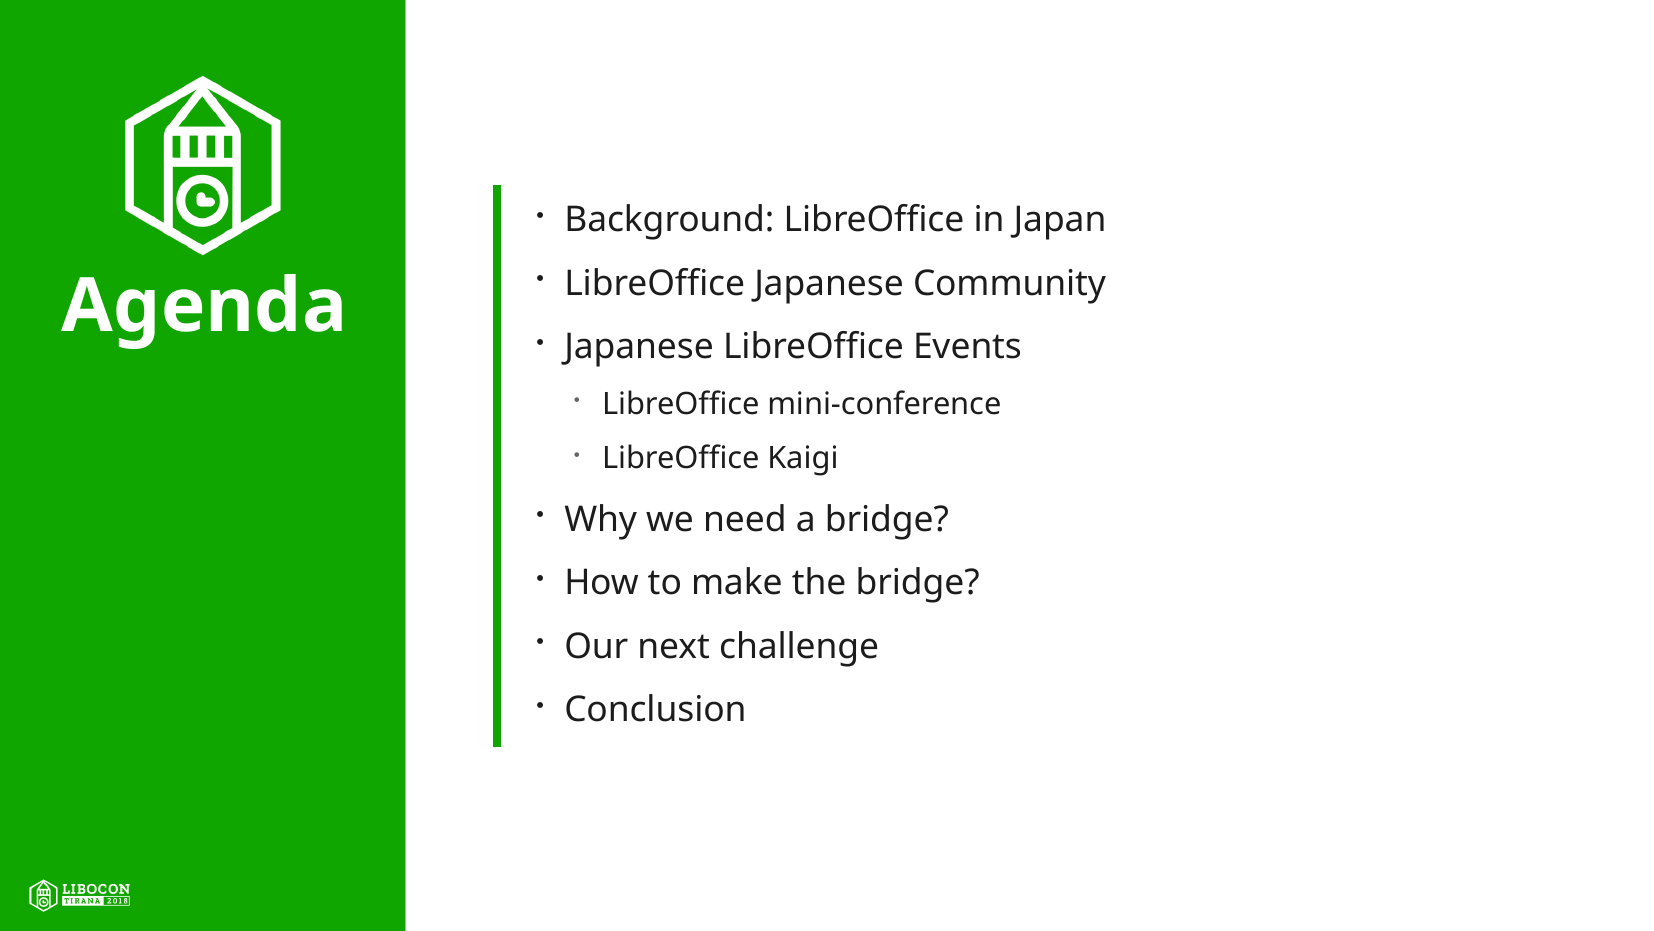

Background: LibreOffice in Japan
LibreOffice Japanese Community
Japanese LibreOffice Events
LibreOffice mini-conference
LibreOffice Kaigi
Why we need a bridge?
How to make the bridge?
Our next challenge
Conclusion
# Agenda